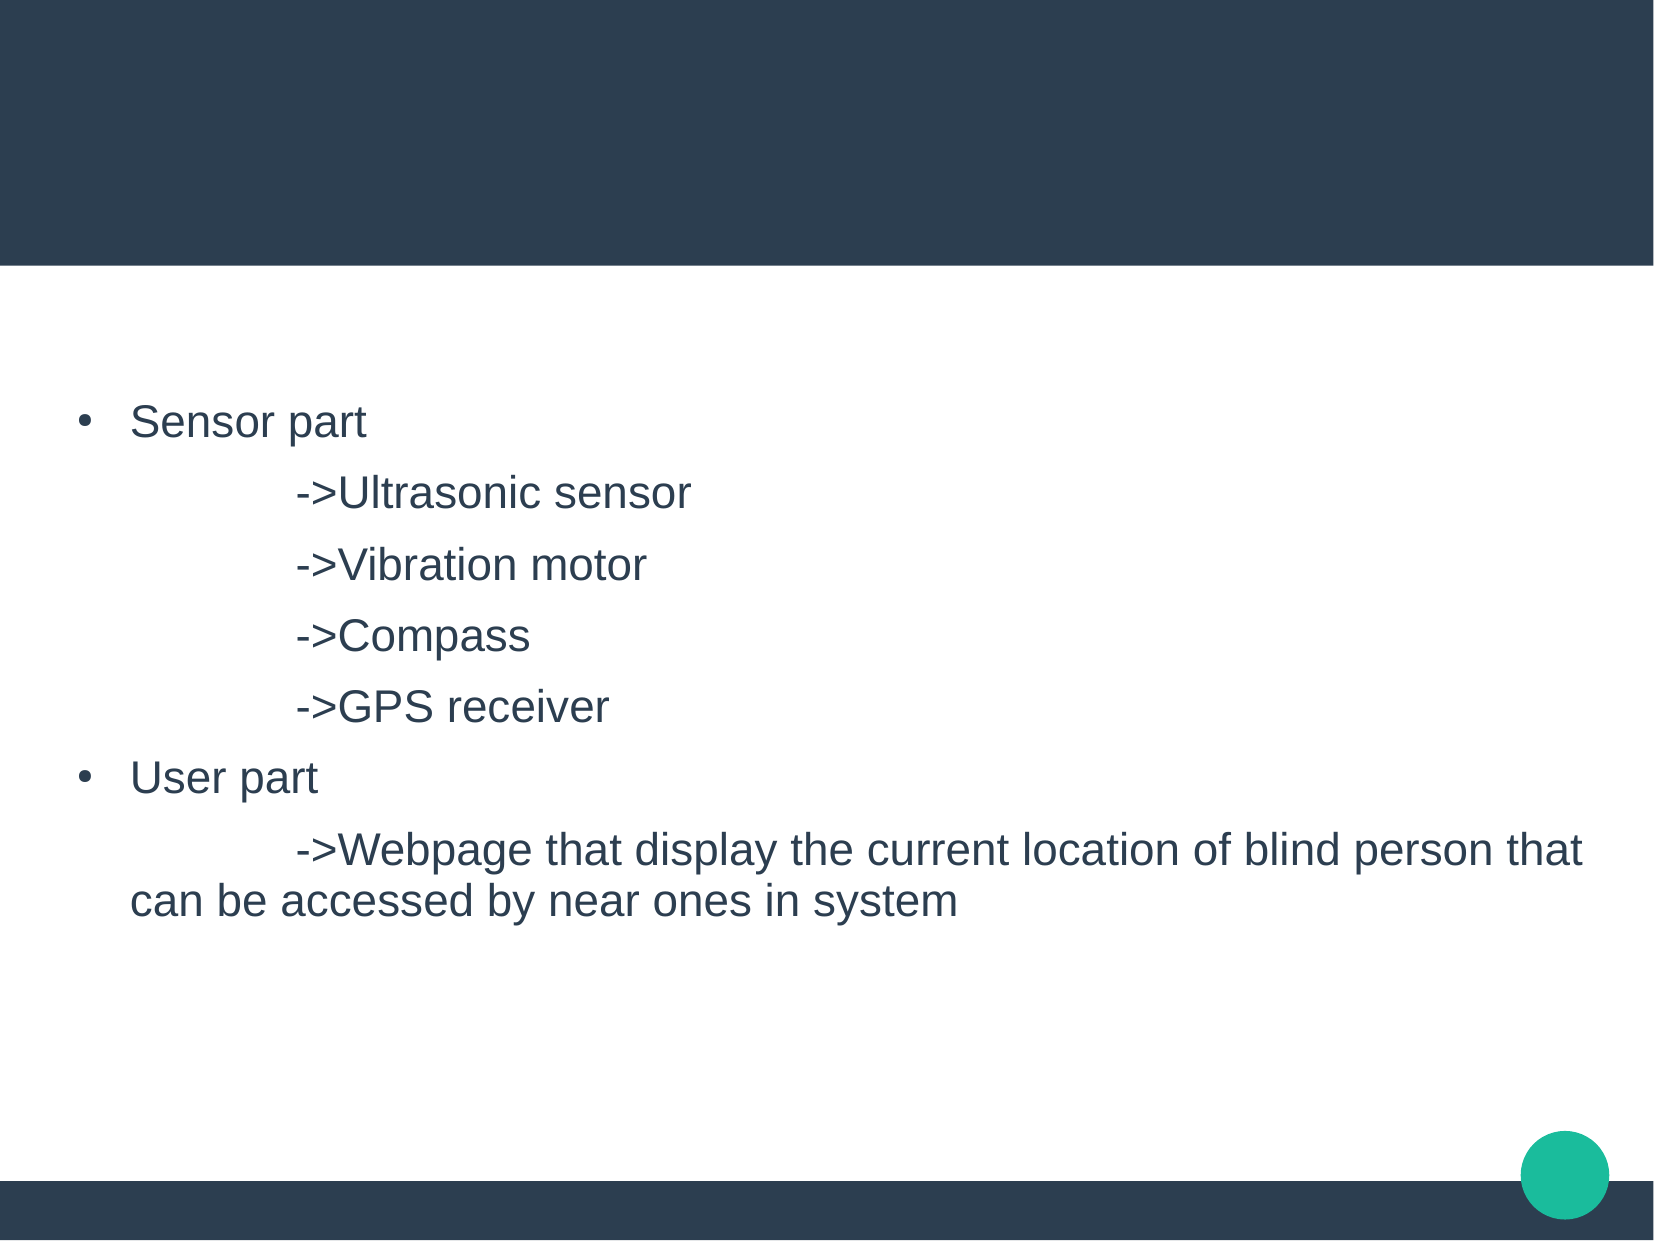

#
Sensor part
 ->Ultrasonic sensor
 ->Vibration motor
 ->Compass
 ->GPS receiver
User part
 ->Webpage that display the current location of blind person that can be accessed by near ones in system